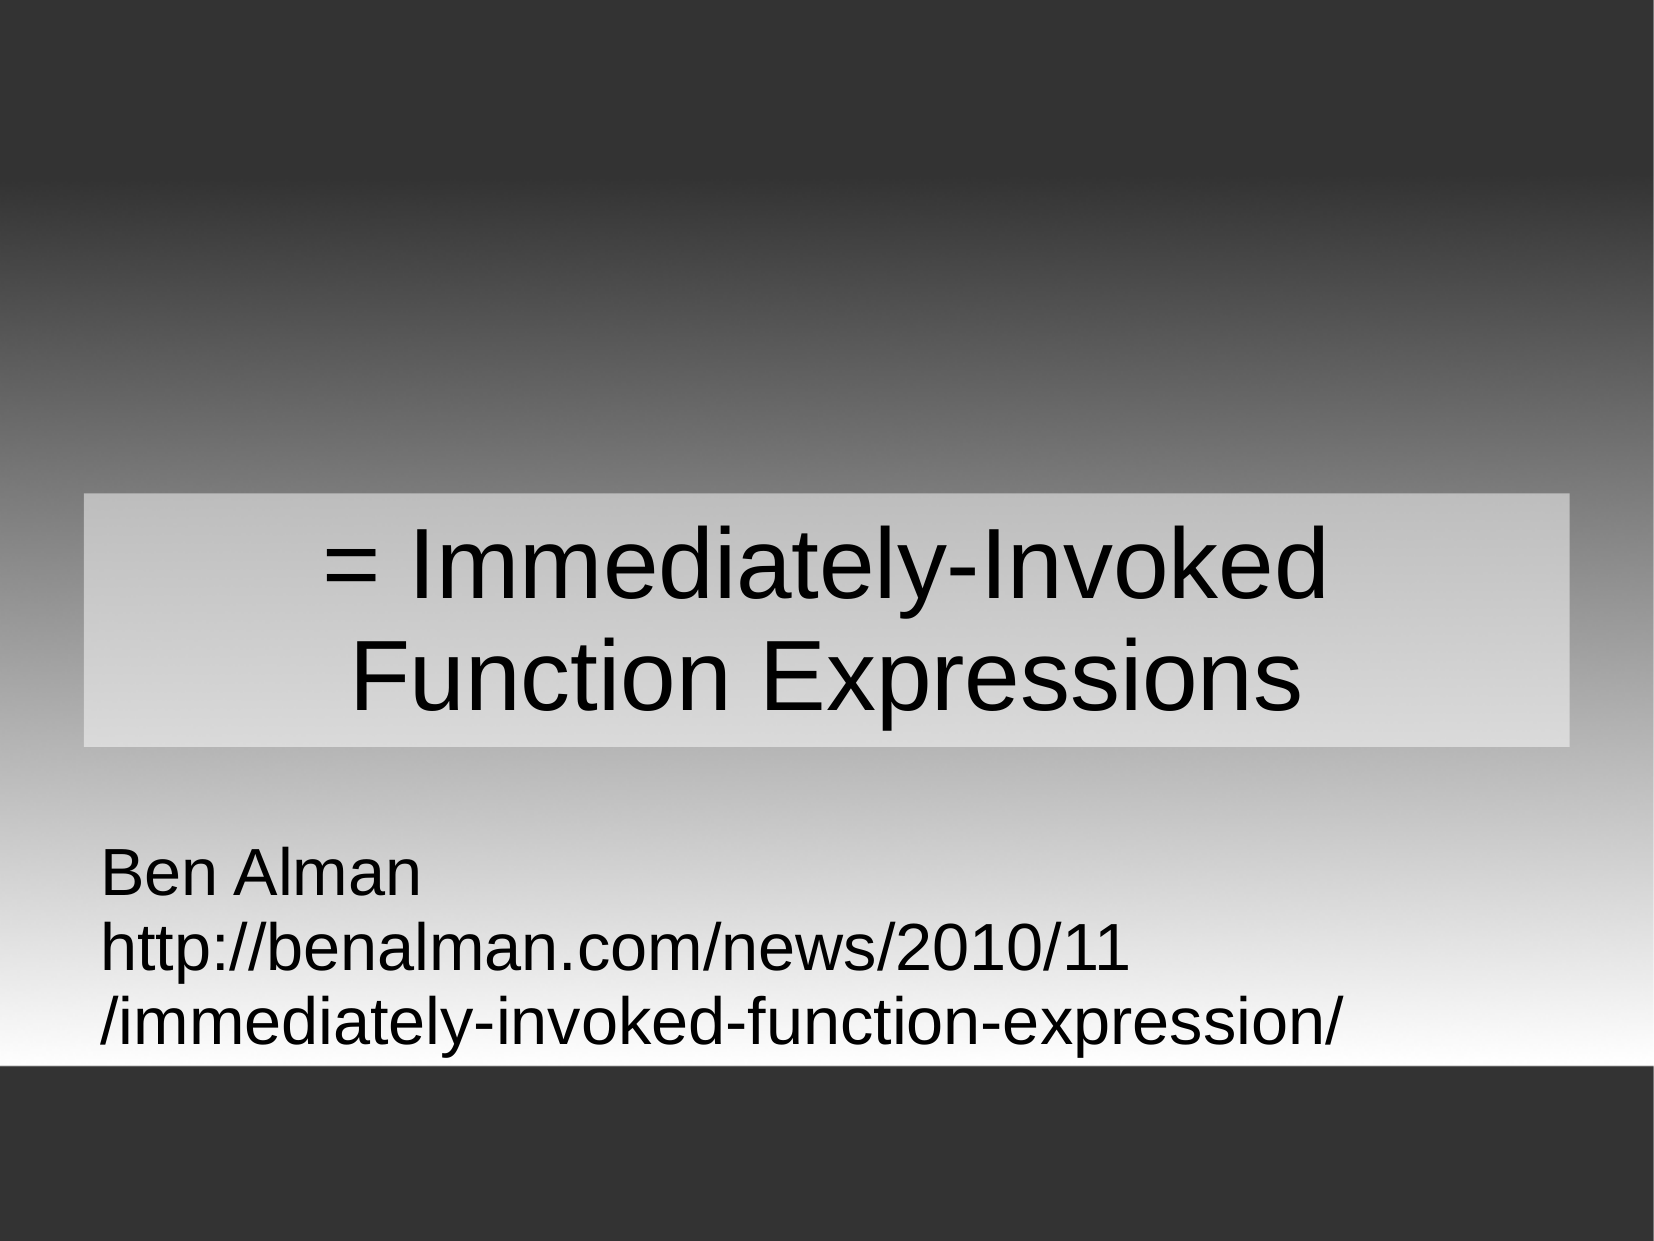

# = Immediately-Invoked Function Expressions
Ben Alman
http://benalman.com/news/2010/11
/immediately-invoked-function-expression/